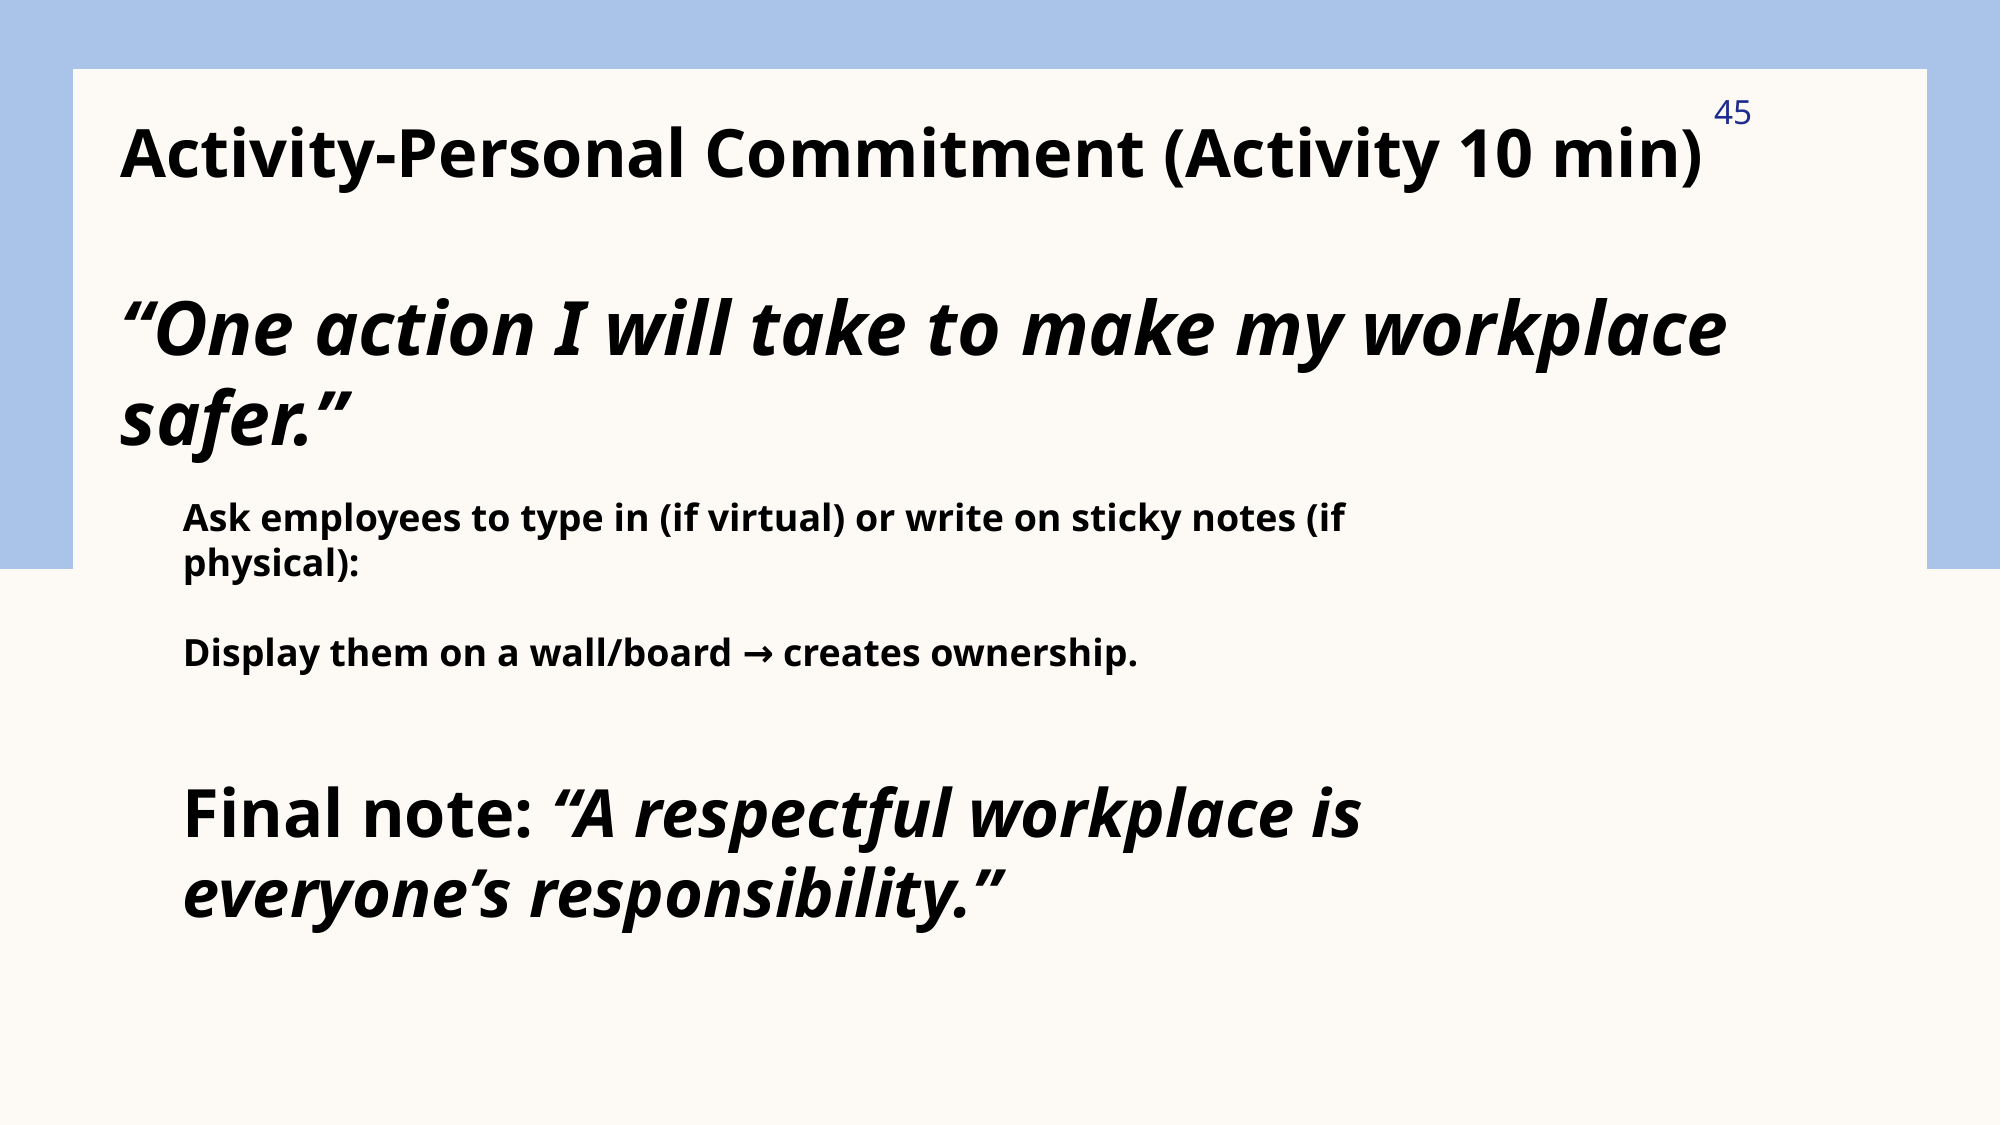

Activity-Personal Commitment (Activity 10 min)
“One action I will take to make my workplace safer.”
Ask employees to type in (if virtual) or write on sticky notes (if physical):
Display them on a wall/board → creates ownership.
Final note: “A respectful workplace is everyone’s responsibility.”